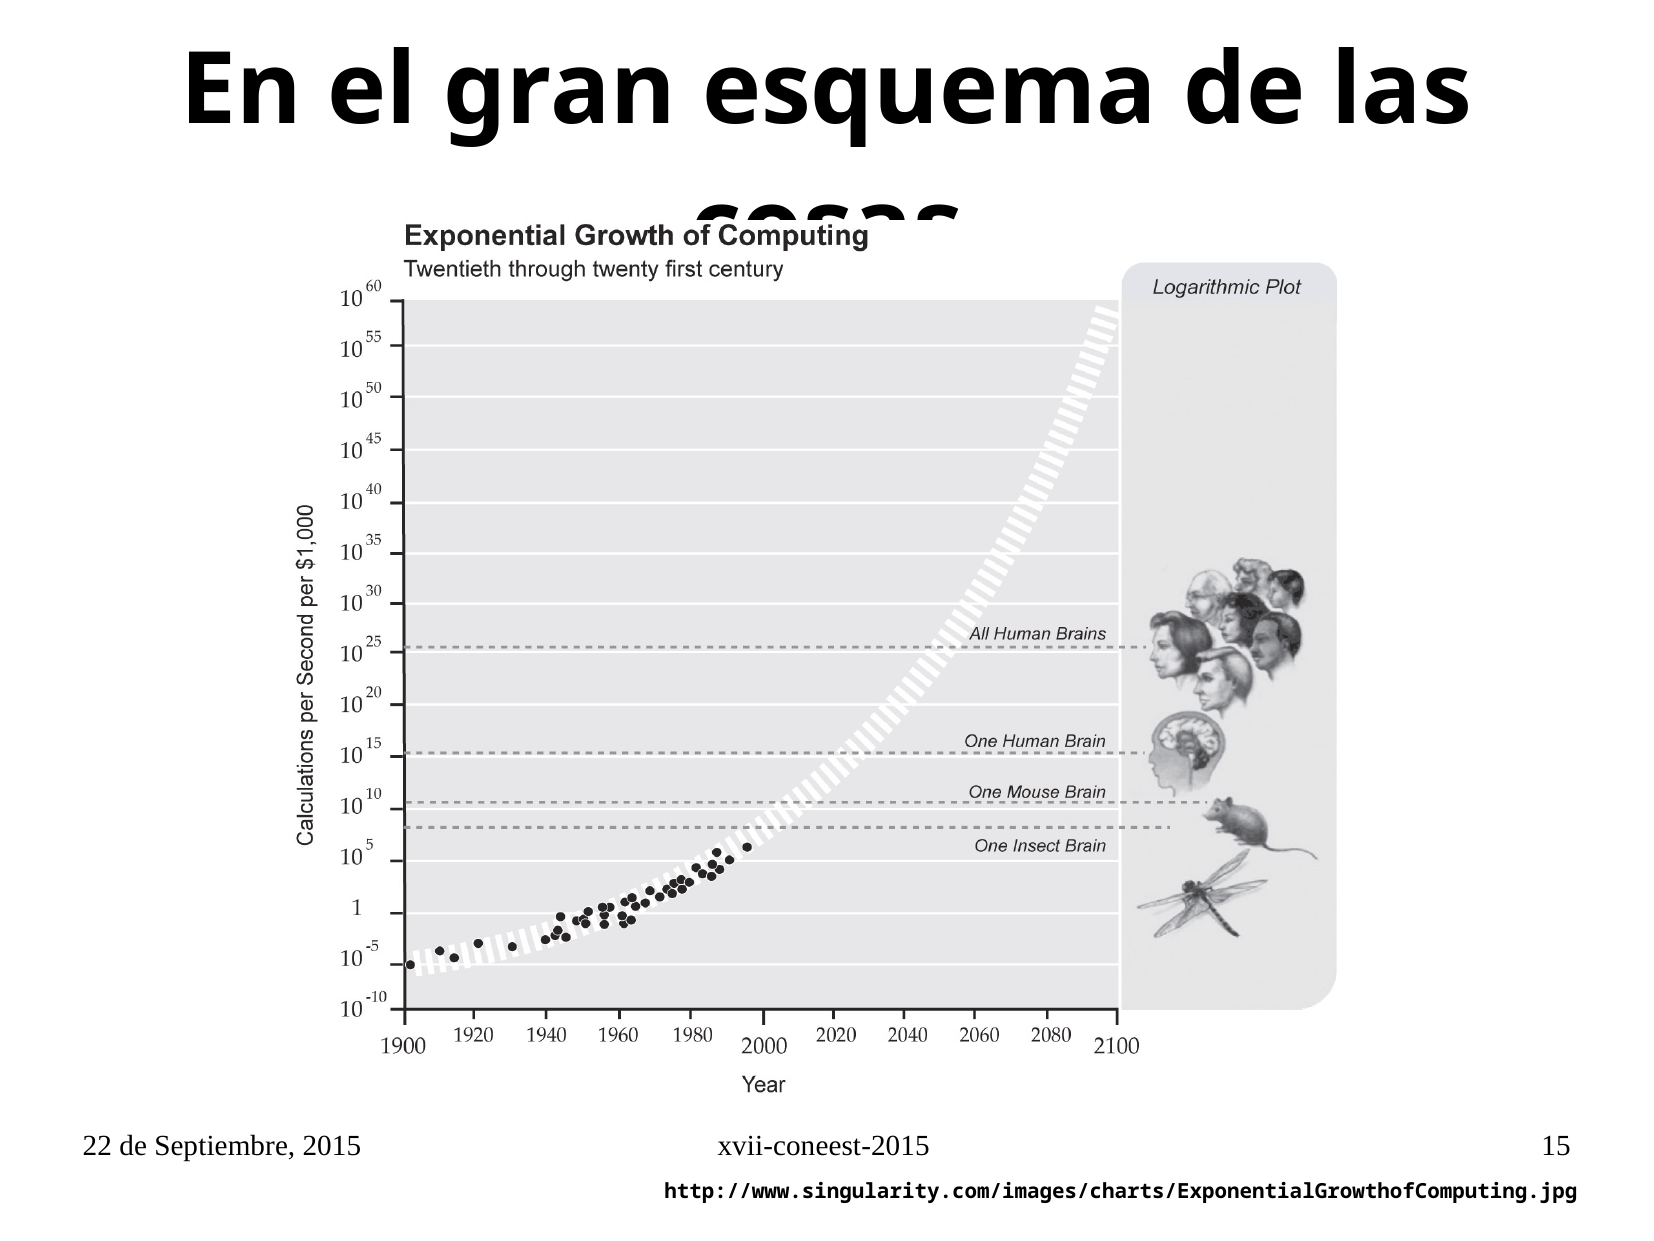

# En el gran esquema de las cosas
22 de Septiembre, 2015
xvii-coneest-2015
15
http://www.singularity.com/images/charts/ExponentialGrowthofComputing.jpg